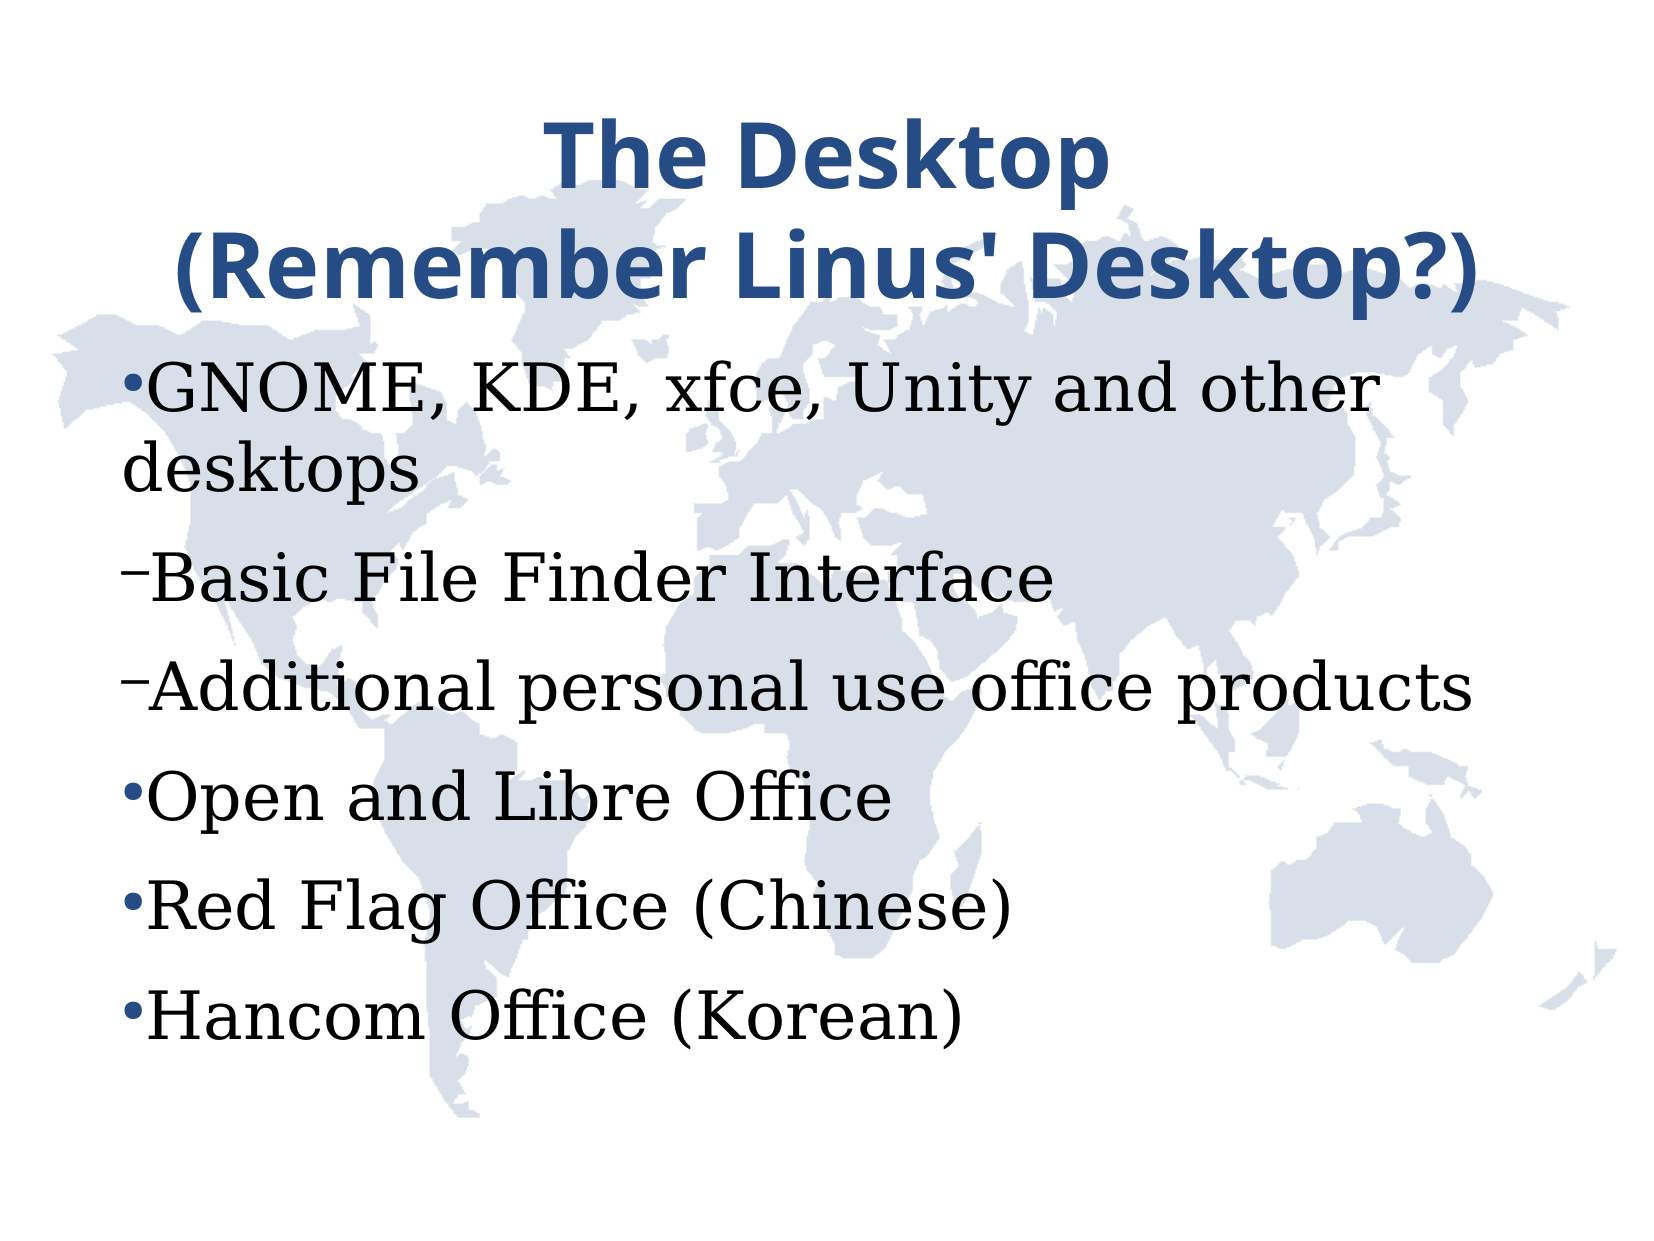

# The Desktop (Remember Linus' Desktop?)
GNOME, KDE, xfce, Unity and other desktops
Basic File Finder Interface
Additional personal use office products
Open and Libre Office
Red Flag Office (Chinese)
Hancom Office (Korean)